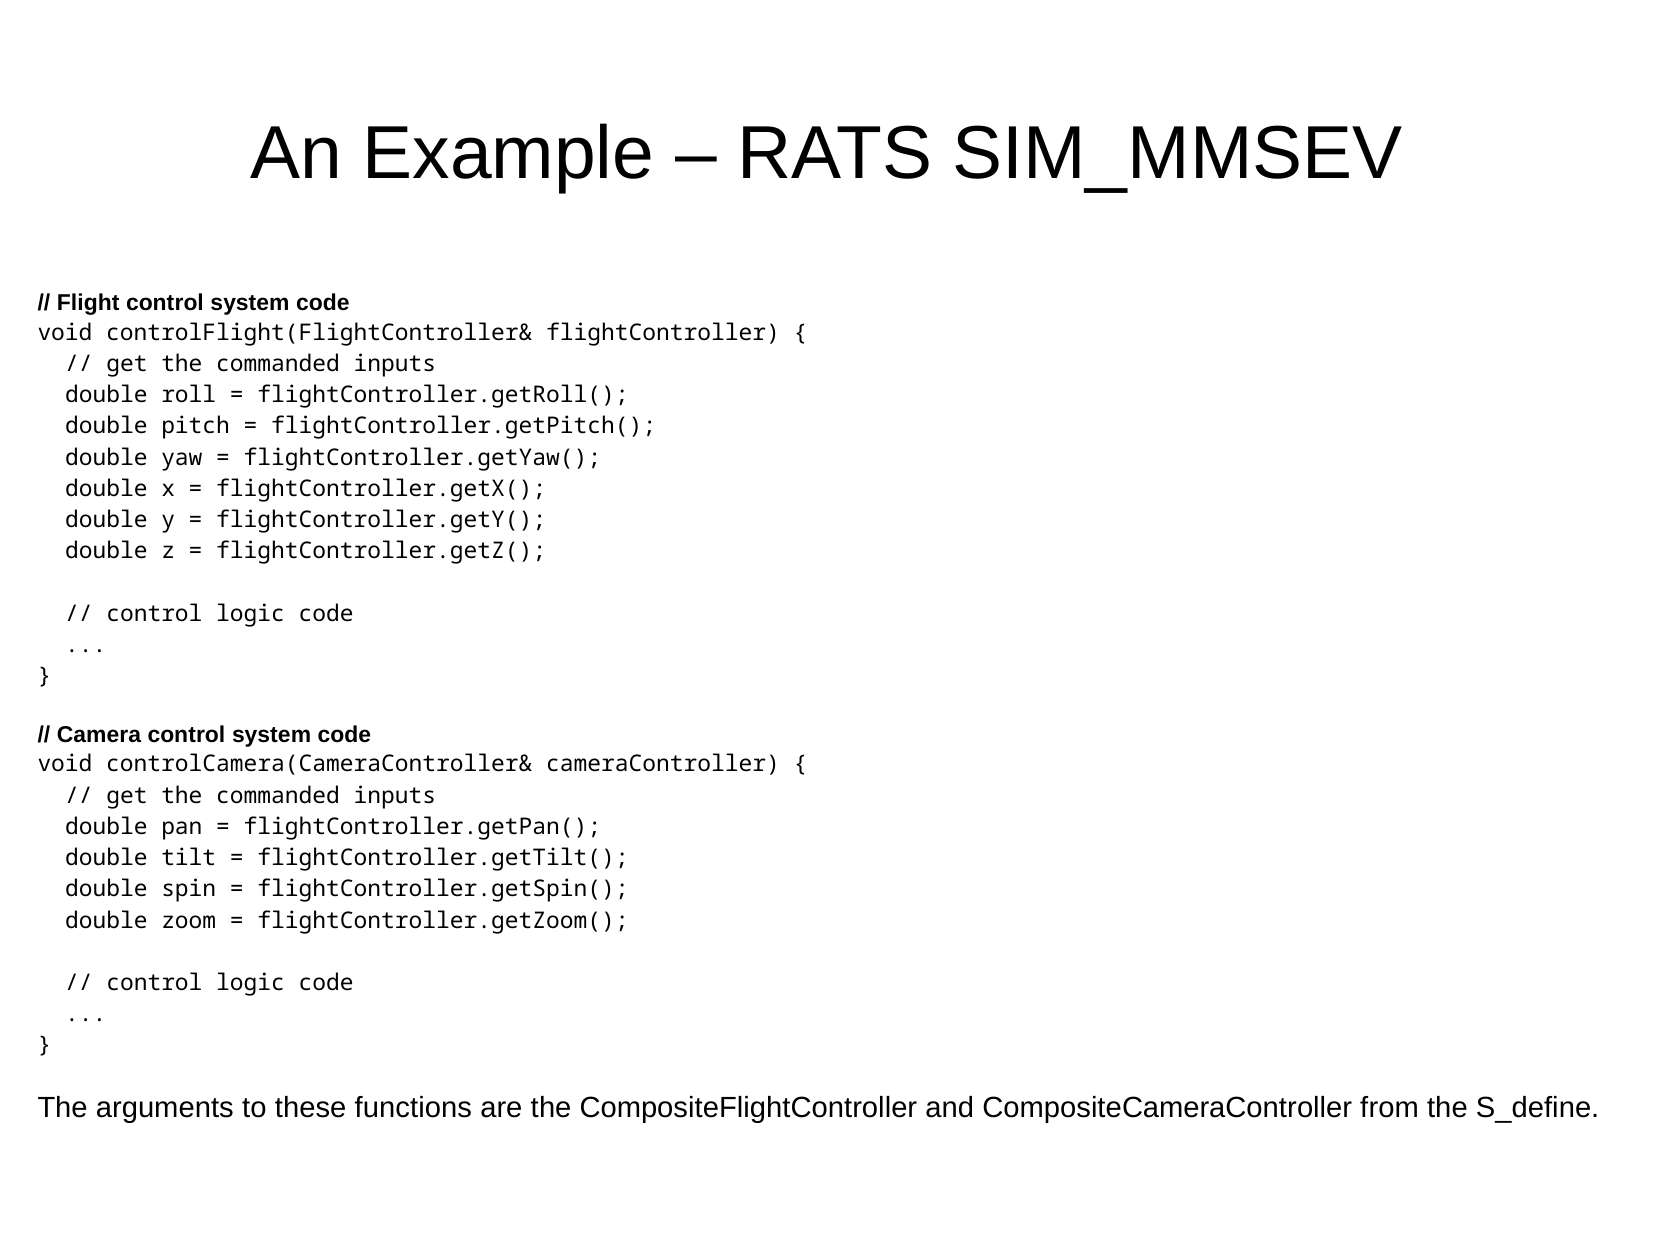

An Example – RATS SIM_MMSEV
# // Flight control system code
void controlFlight(FlightController& flightController) {
 // get the commanded inputs
 double roll = flightController.getRoll();
 double pitch = flightController.getPitch();
 double yaw = flightController.getYaw();
 double x = flightController.getX();
 double y = flightController.getY();
 double z = flightController.getZ();
 // control logic code
 ...
}
// Camera control system code
void controlCamera(CameraController& cameraController) {
 // get the commanded inputs
 double pan = flightController.getPan();
 double tilt = flightController.getTilt();
 double spin = flightController.getSpin();
 double zoom = flightController.getZoom();
 // control logic code
 ...
}
The arguments to these functions are the CompositeFlightController and CompositeCameraController from the S_define.